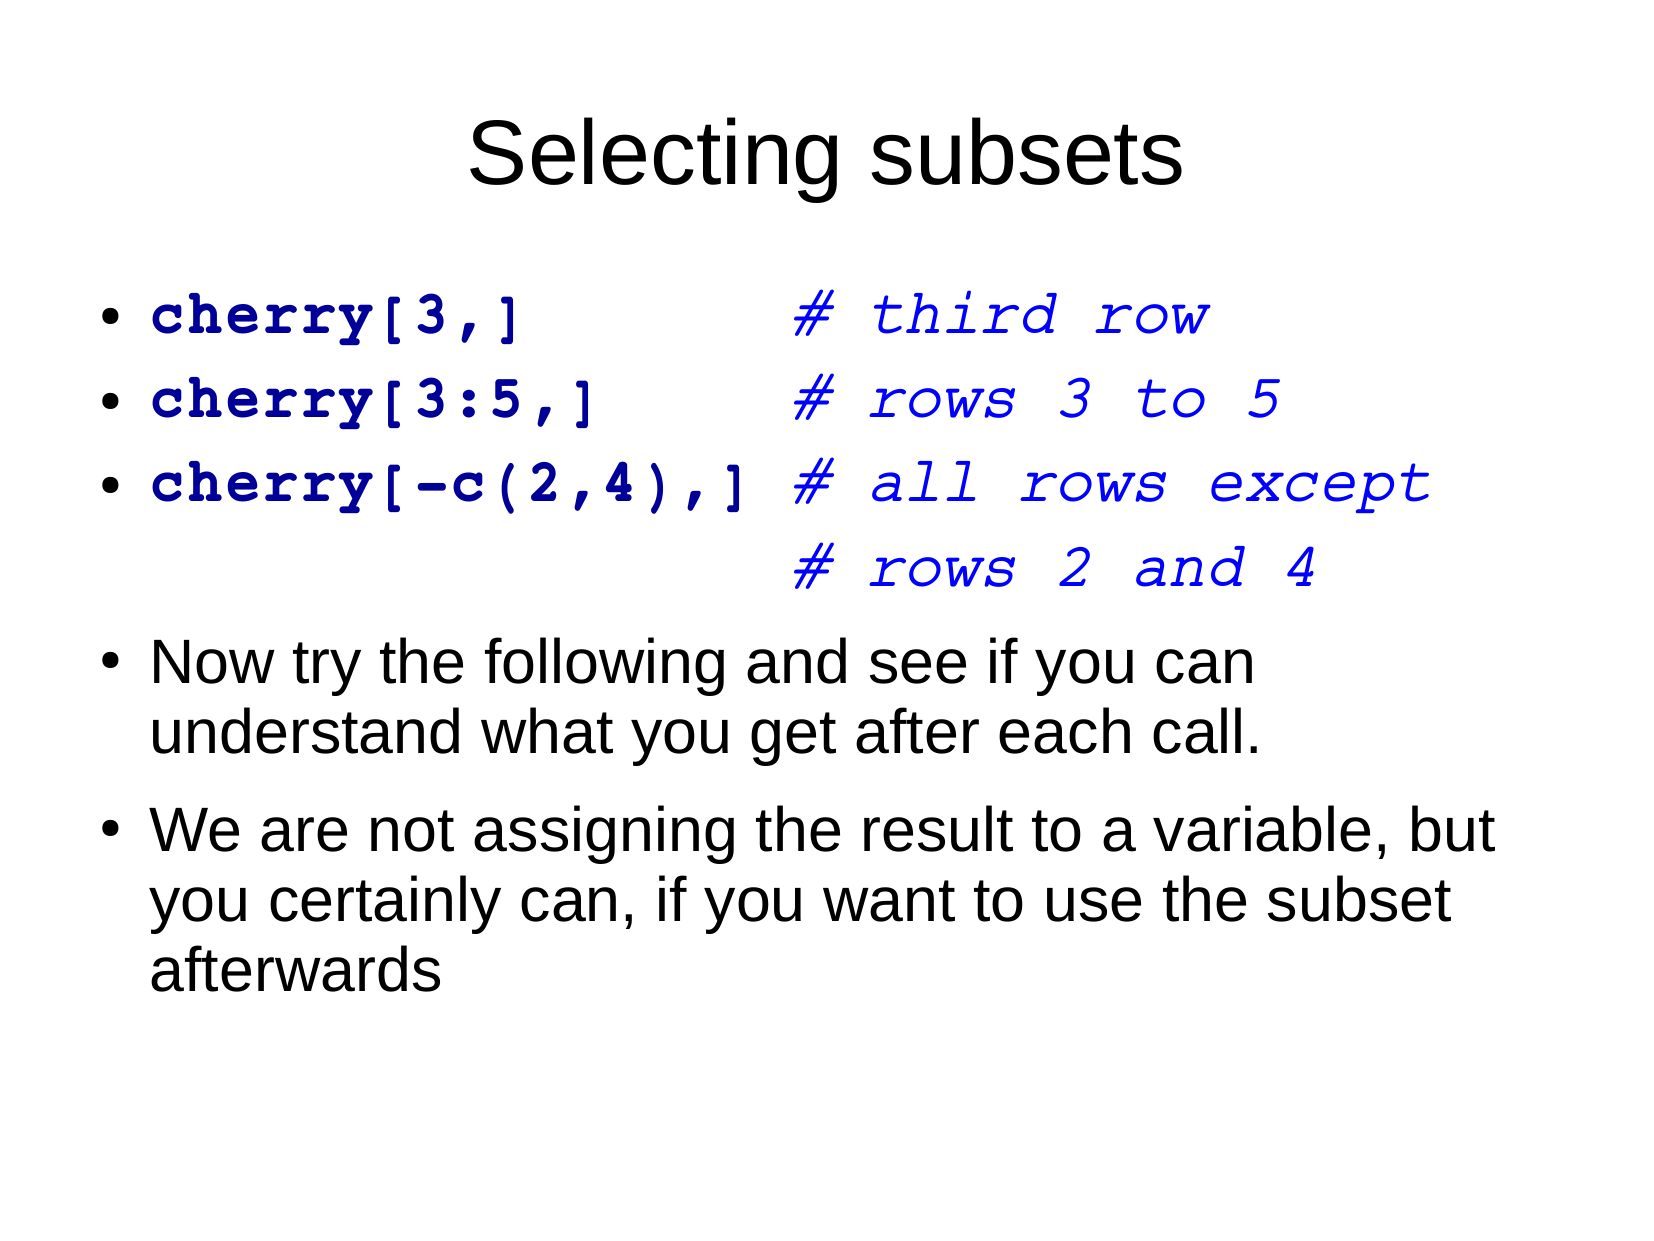

# Selecting subsets
cherry[3,] # third row
cherry[3:5,] # rows 3 to 5
cherry[-c(2,4),] # all rows except
 # rows 2 and 4
Now try the following and see if you can understand what you get after each call.
We are not assigning the result to a variable, but you certainly can, if you want to use the subset afterwards